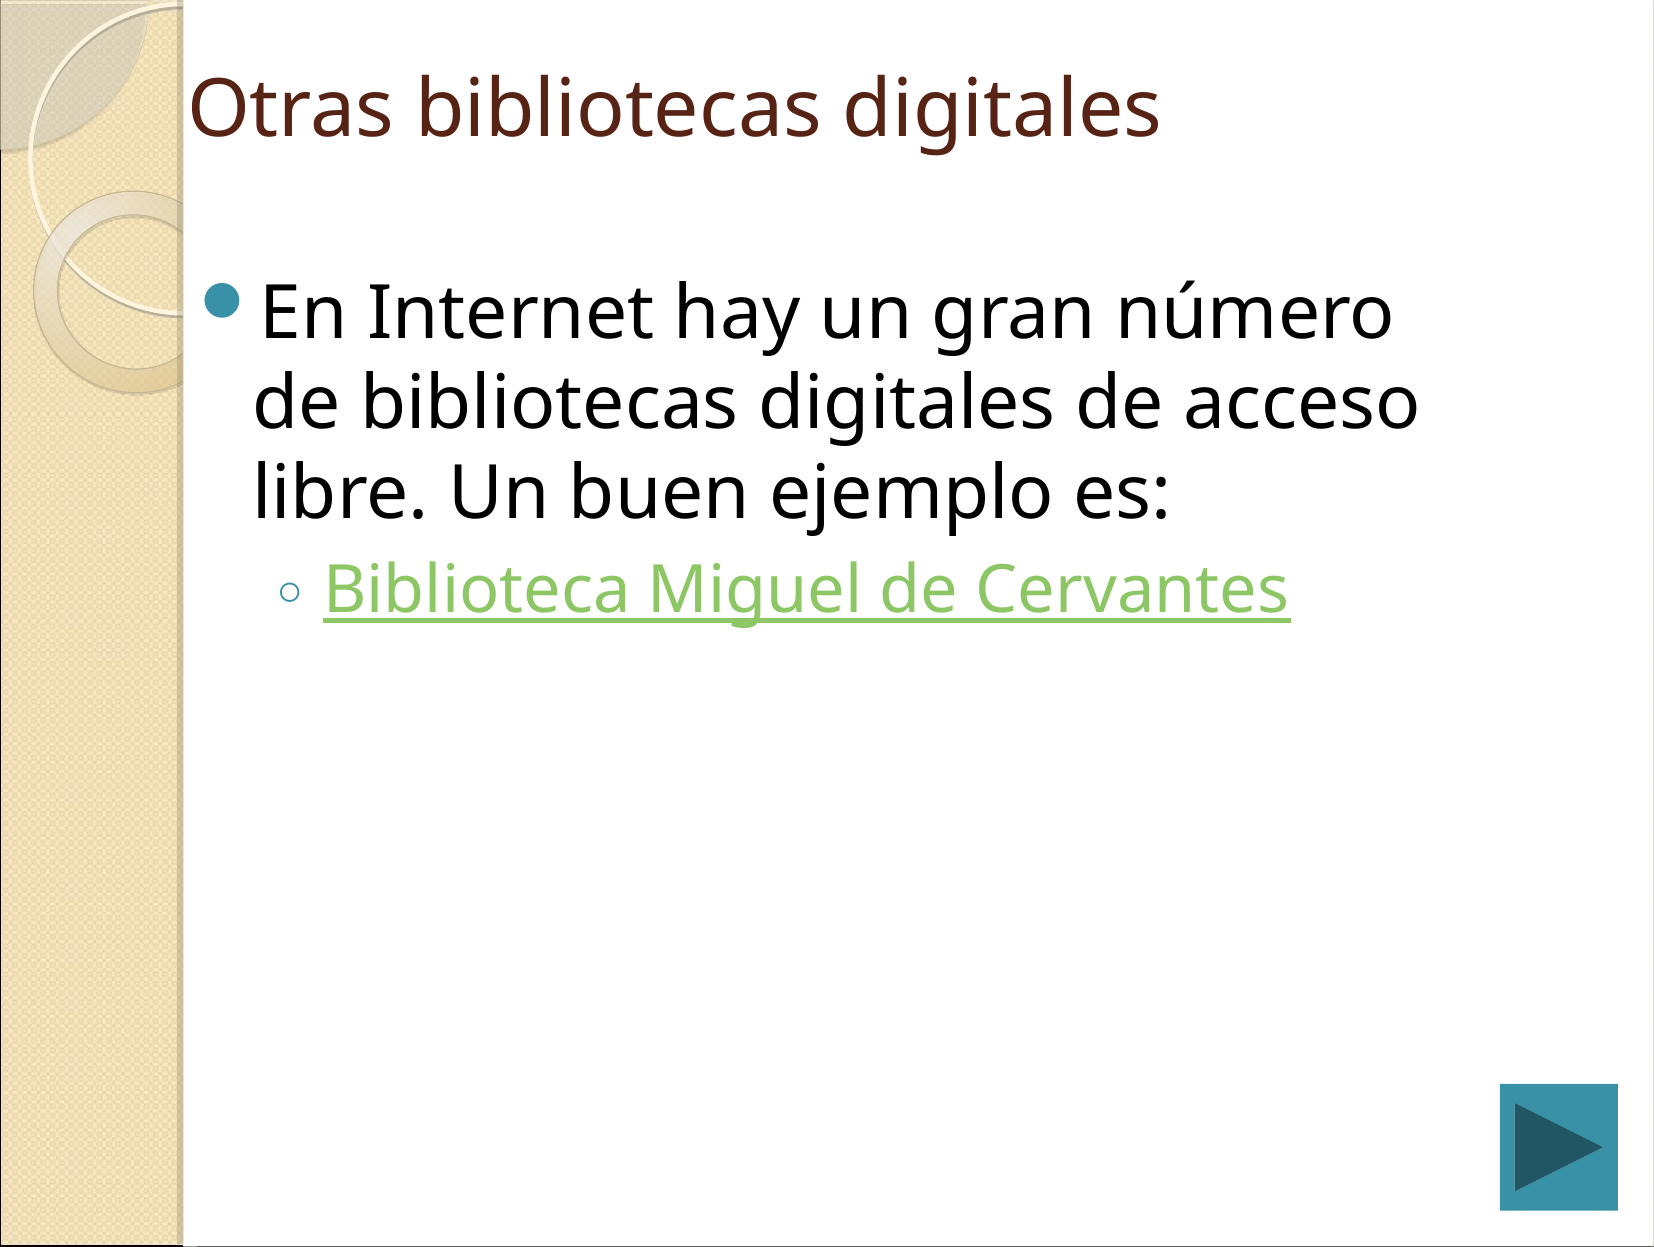

# Otras bibliotecas digitales
En Internet hay un gran número de bibliotecas digitales de acceso libre. Un buen ejemplo es:
Biblioteca Miguel de Cervantes